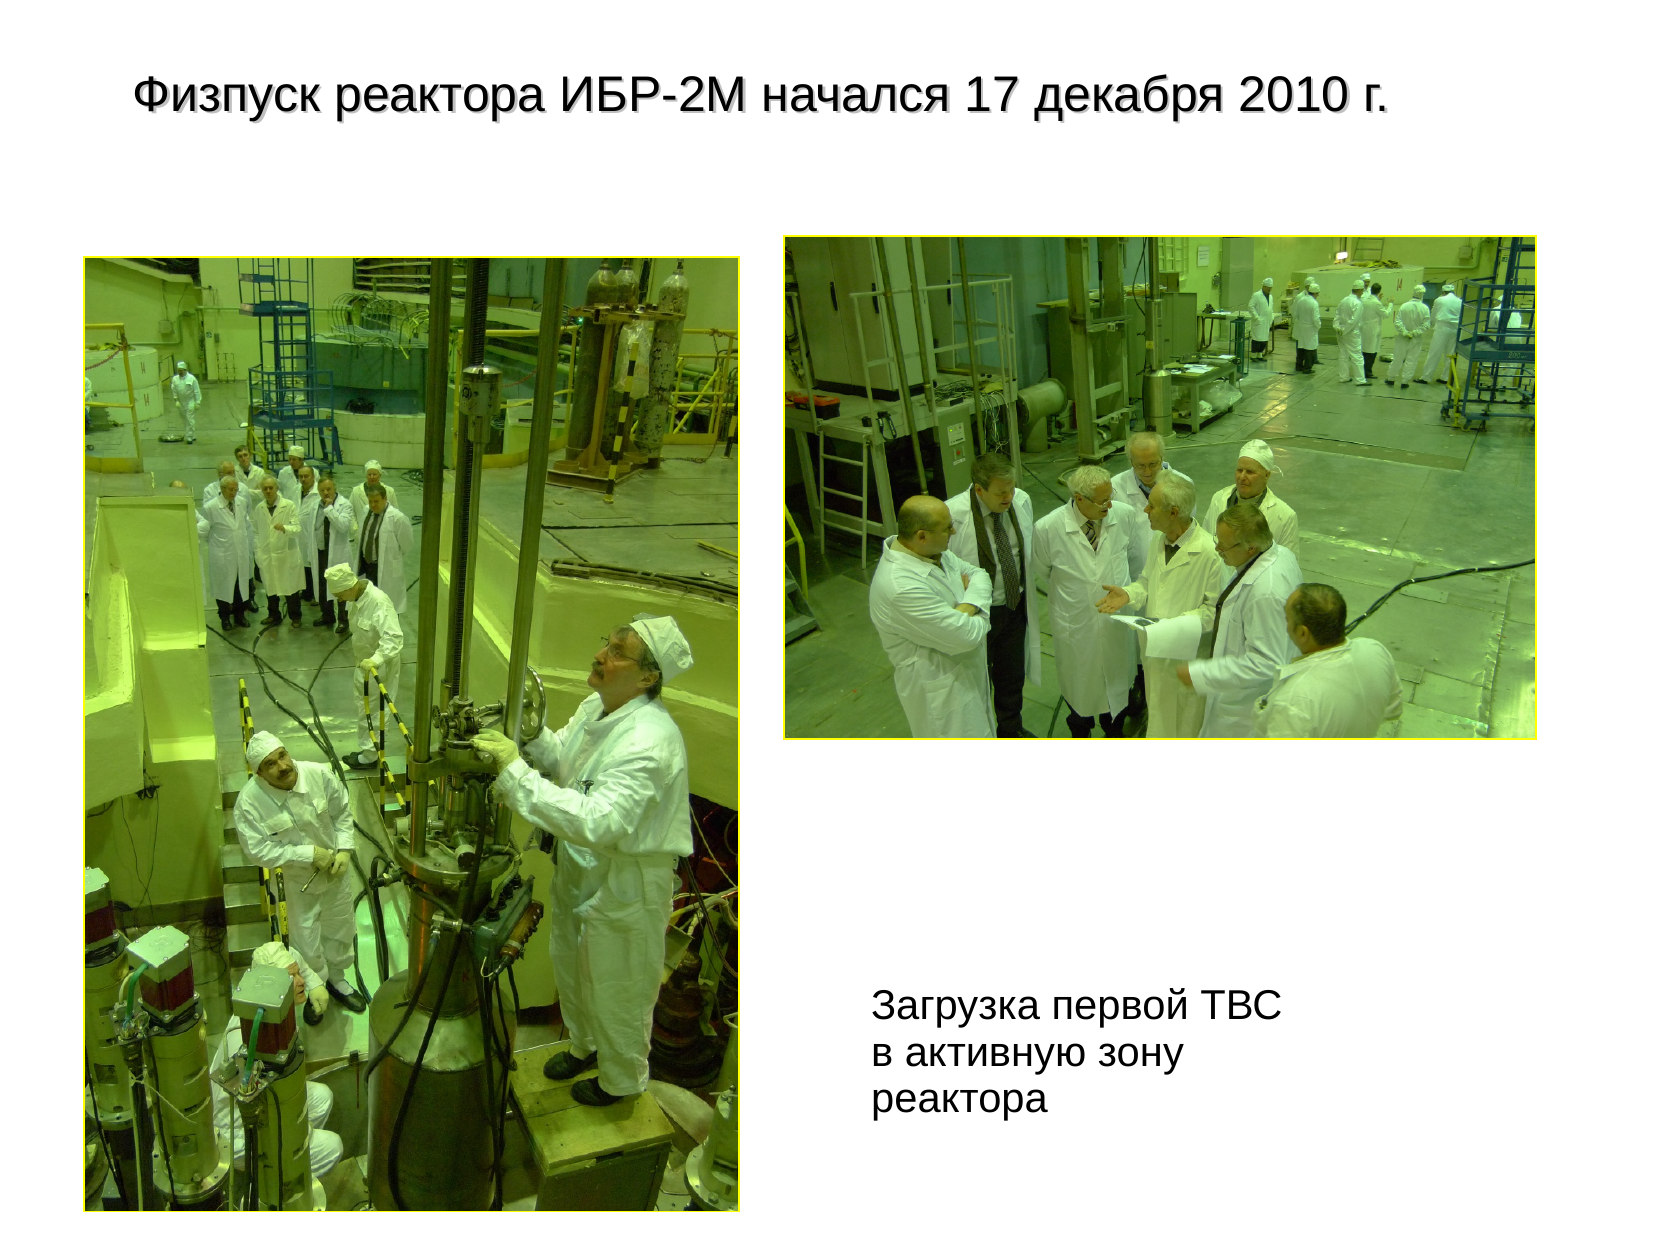

Физпуск реактора ИБР-2М начался 17 декабря 2010 г.
Загрузка первой ТВС
в активную зону реактора